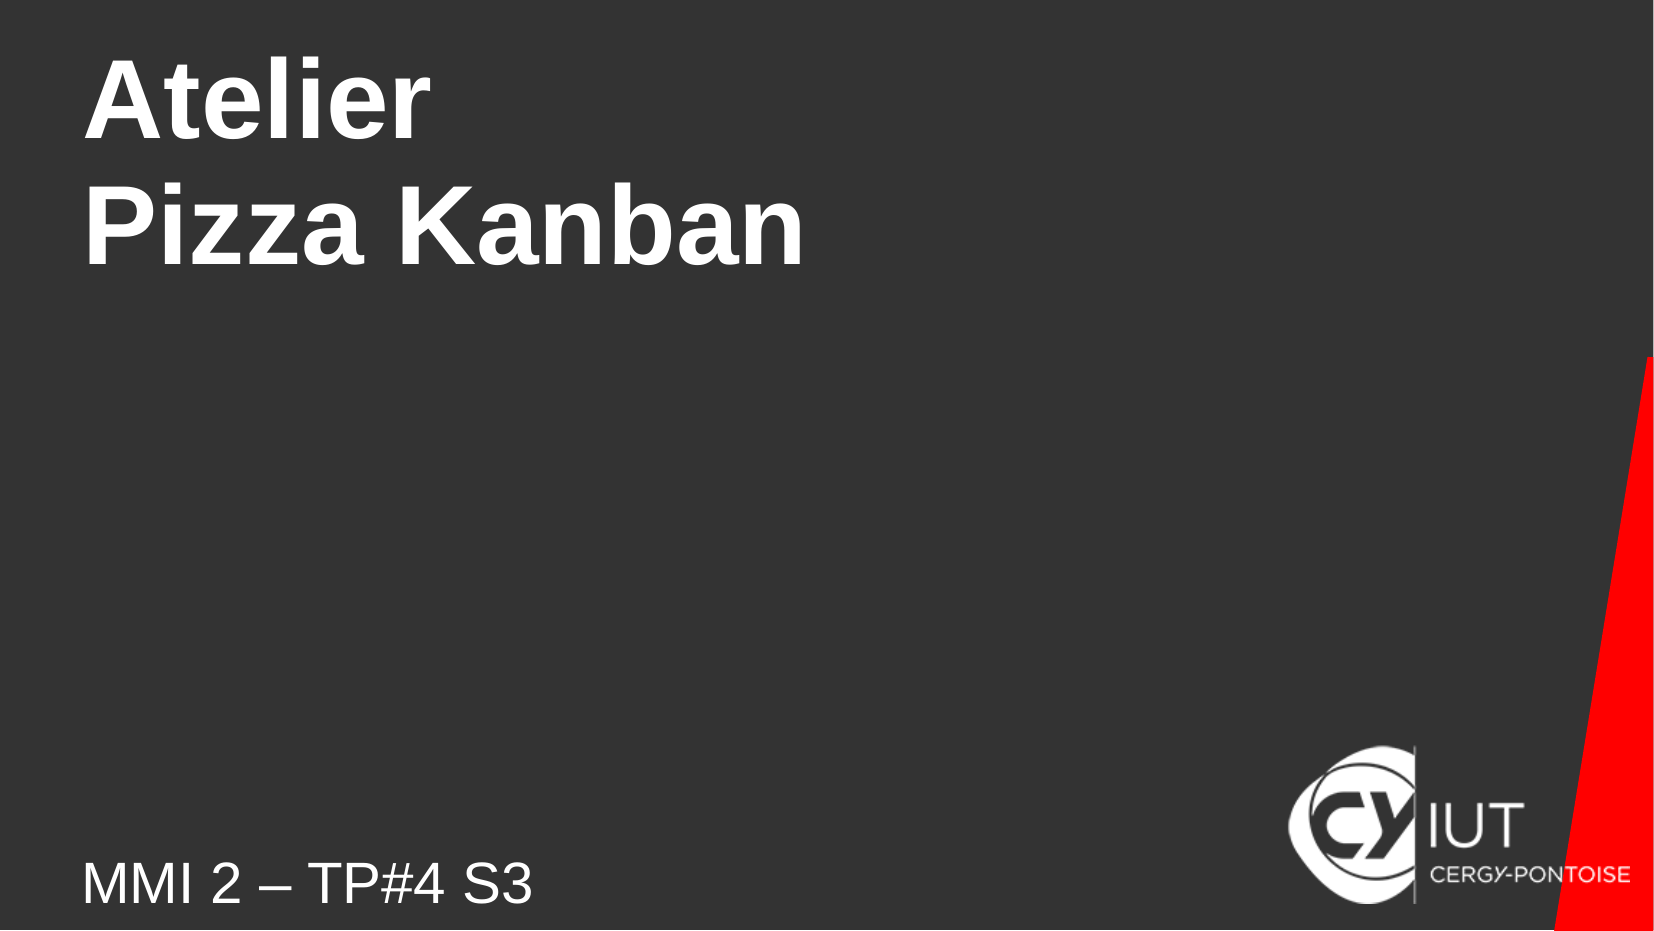

# Atelier Pizza Kanban
MMI 2 – TP#4 S3